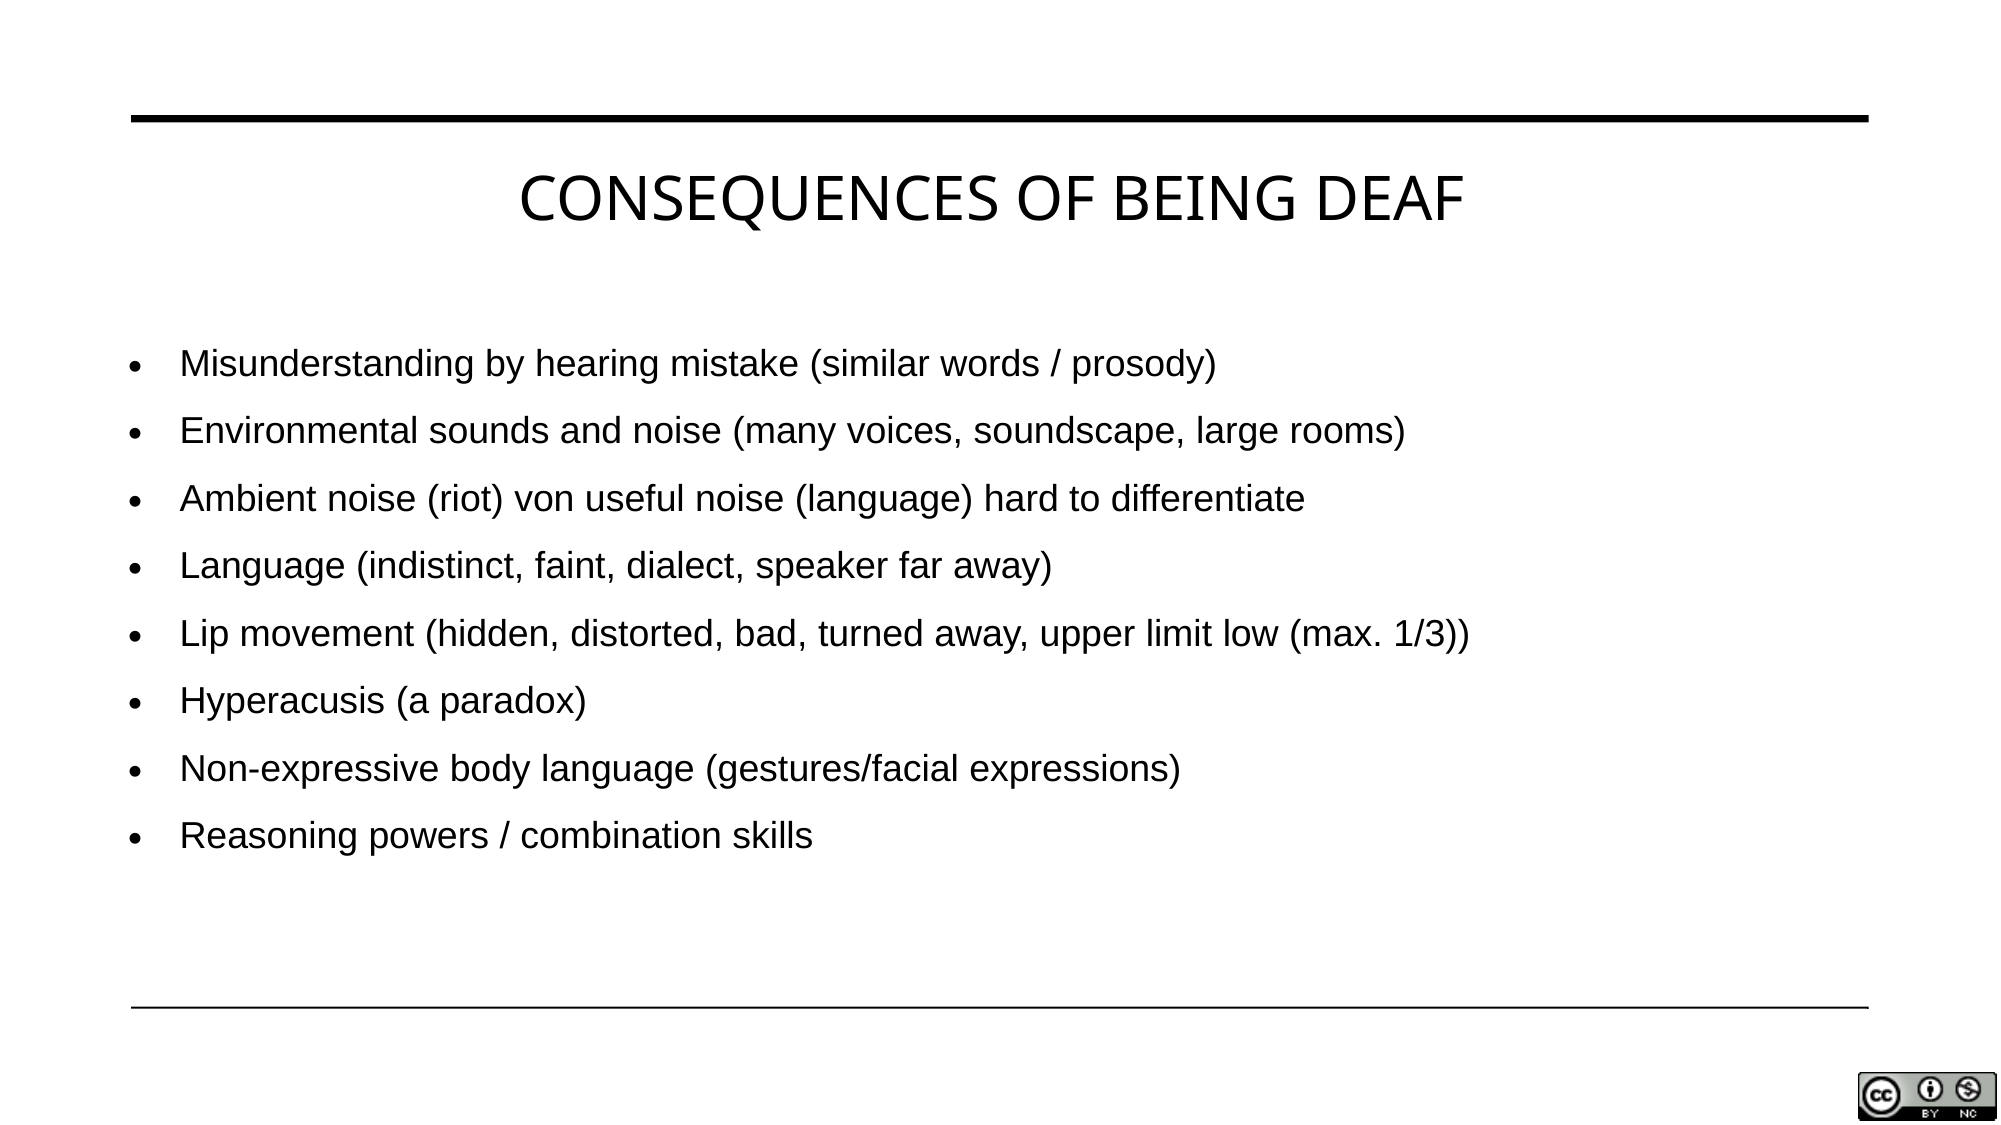

# CONSEQUENCES OF BEING DEAF
Misunderstanding by hearing mistake (similar words / prosody)
Environmental sounds and noise (many voices, soundscape, large rooms)
Ambient noise (riot) von useful noise (language) hard to differentiate
Language (indistinct, faint, dialect, speaker far away)
Lip movement (hidden, distorted, bad, turned away, upper limit low (max. 1/3))
Hyperacusis (a paradox)
Non-expressive body language (gestures/facial expressions)
Reasoning powers / combination skills